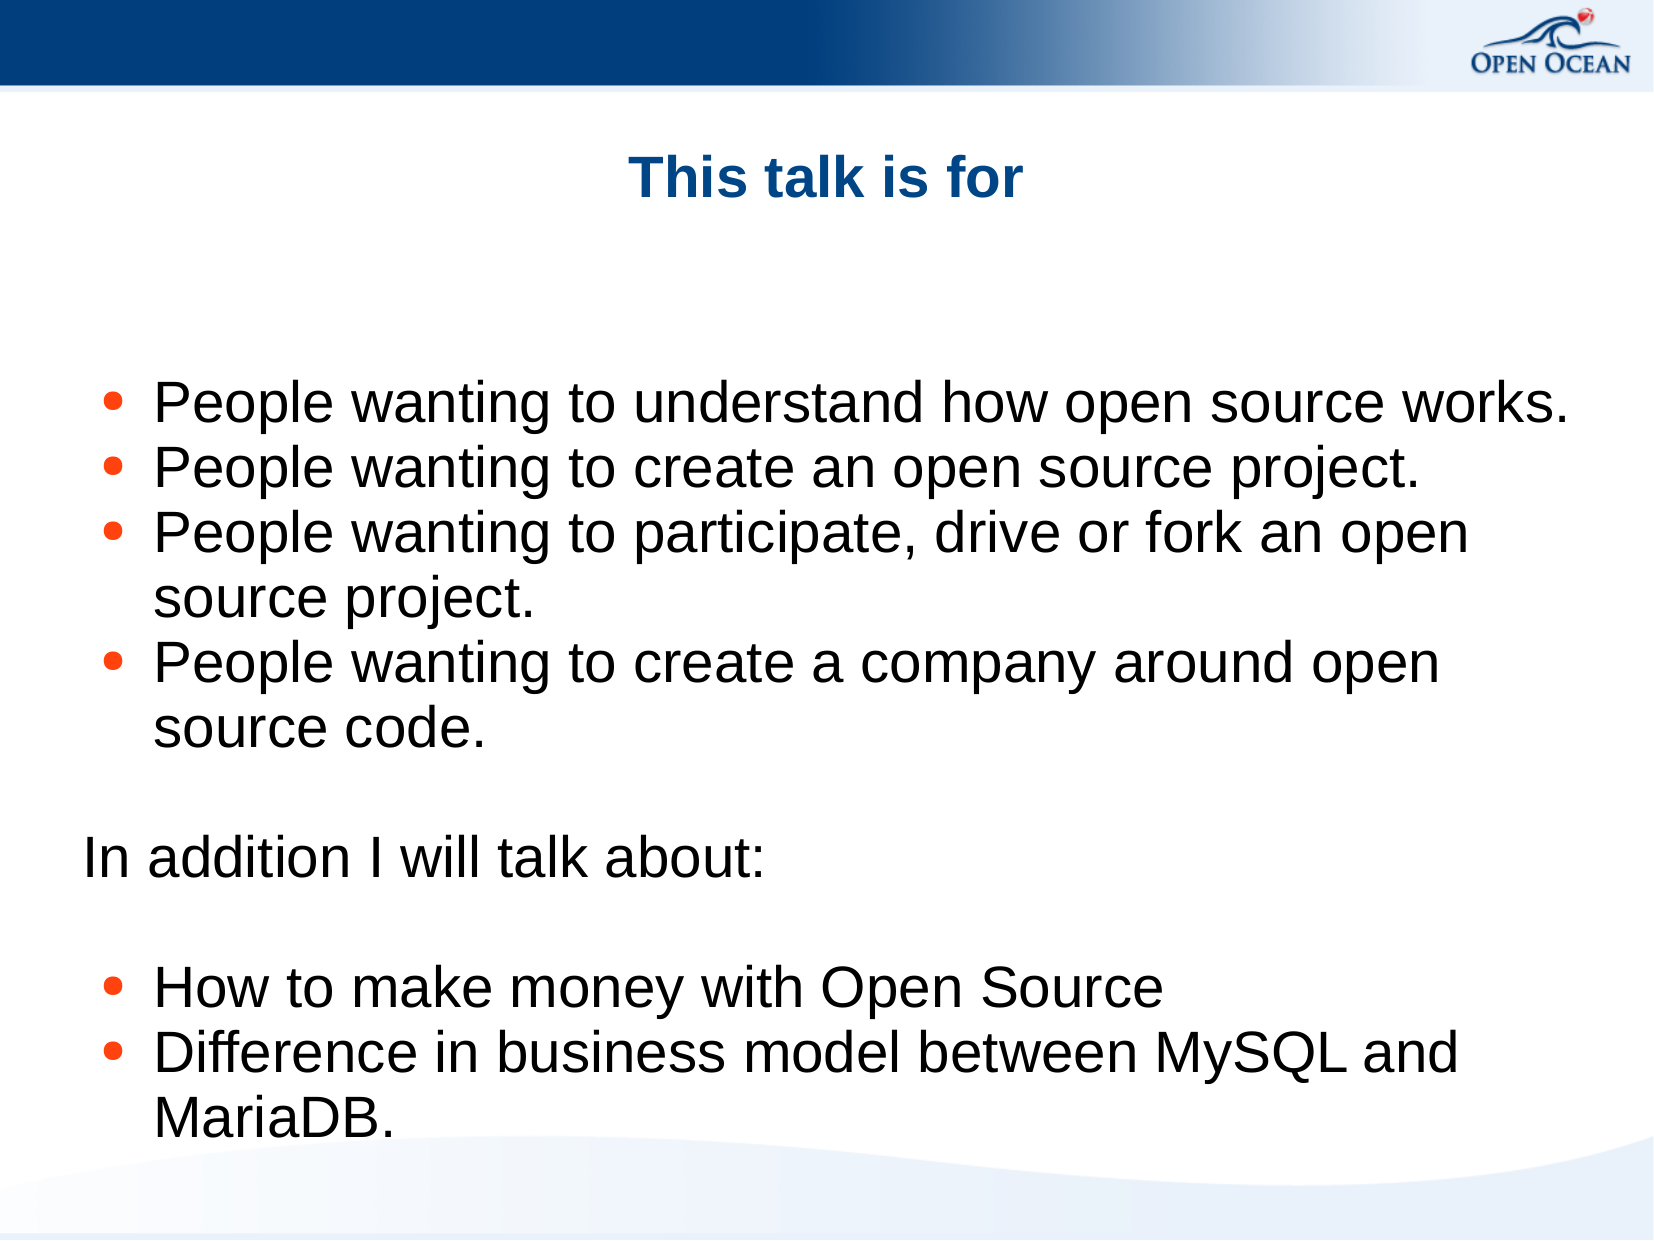

# This talk is for
People wanting to understand how open source works.
People wanting to create an open source project.
People wanting to participate, drive or fork an open source project.
People wanting to create a company around open source code.
In addition I will talk about:
How to make money with Open Source
Difference in business model between MySQL and MariaDB.